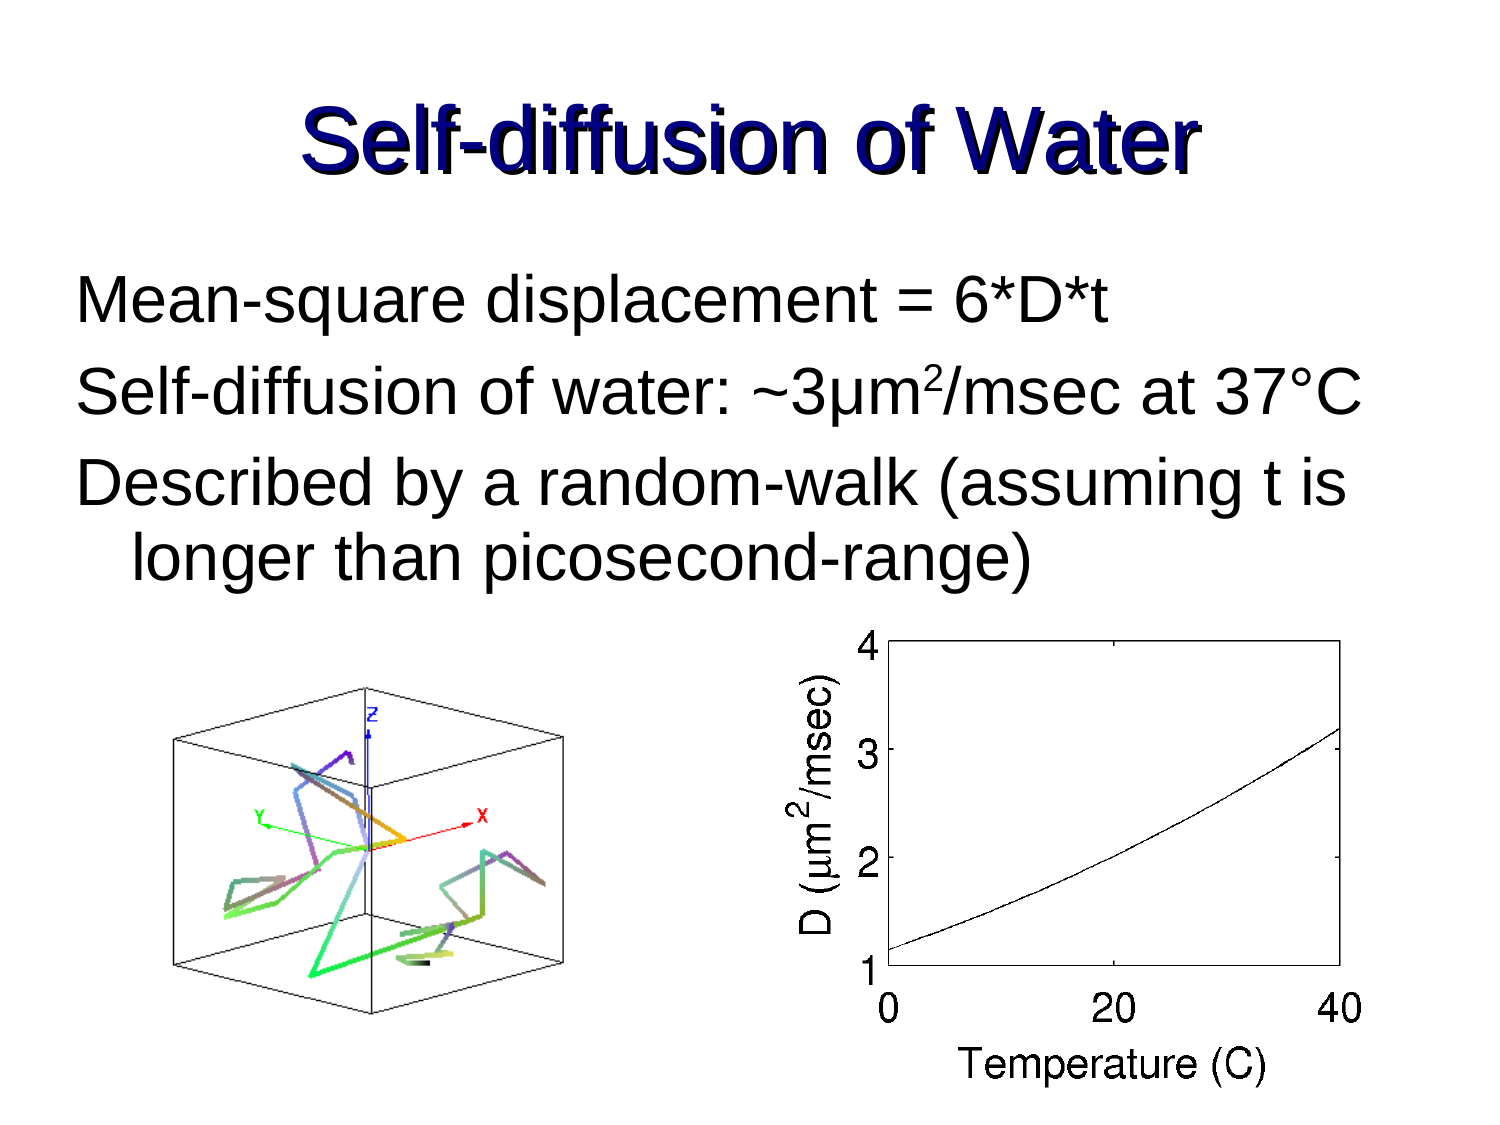

# Self-diffusion of Water
Mean-square displacement = 6*D*t
Self-diffusion of water: ~3μm2/msec at 37°C
Described by a random-walk (assuming t is longer than picosecond-range)